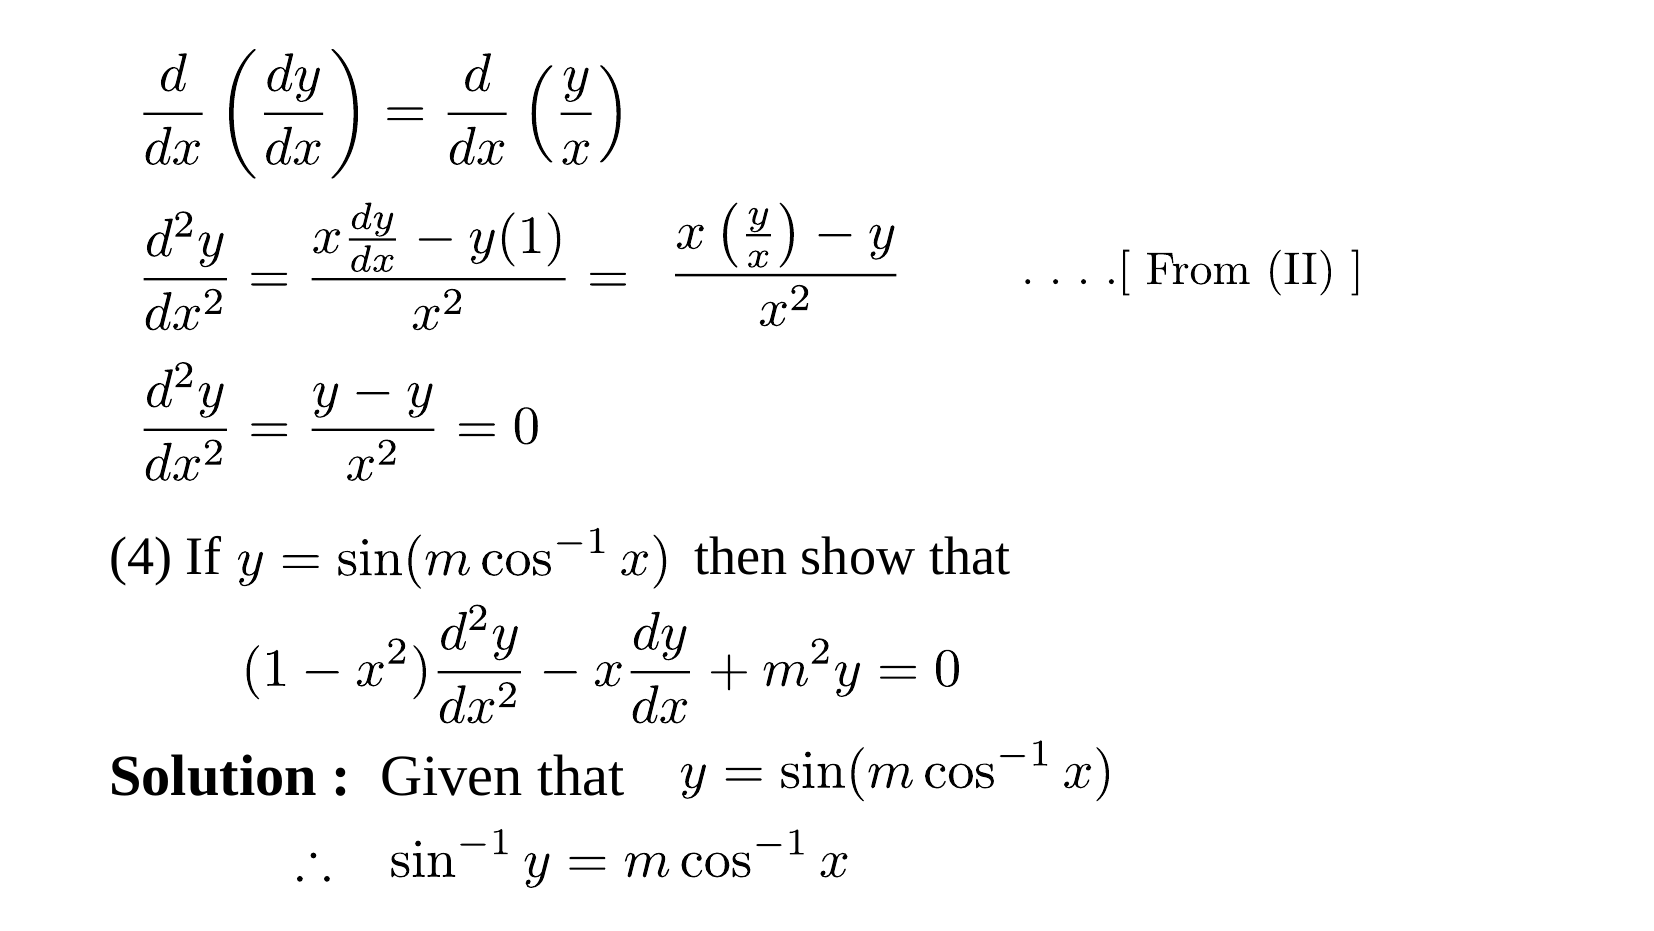

# (4) If then show that Solution : Given that